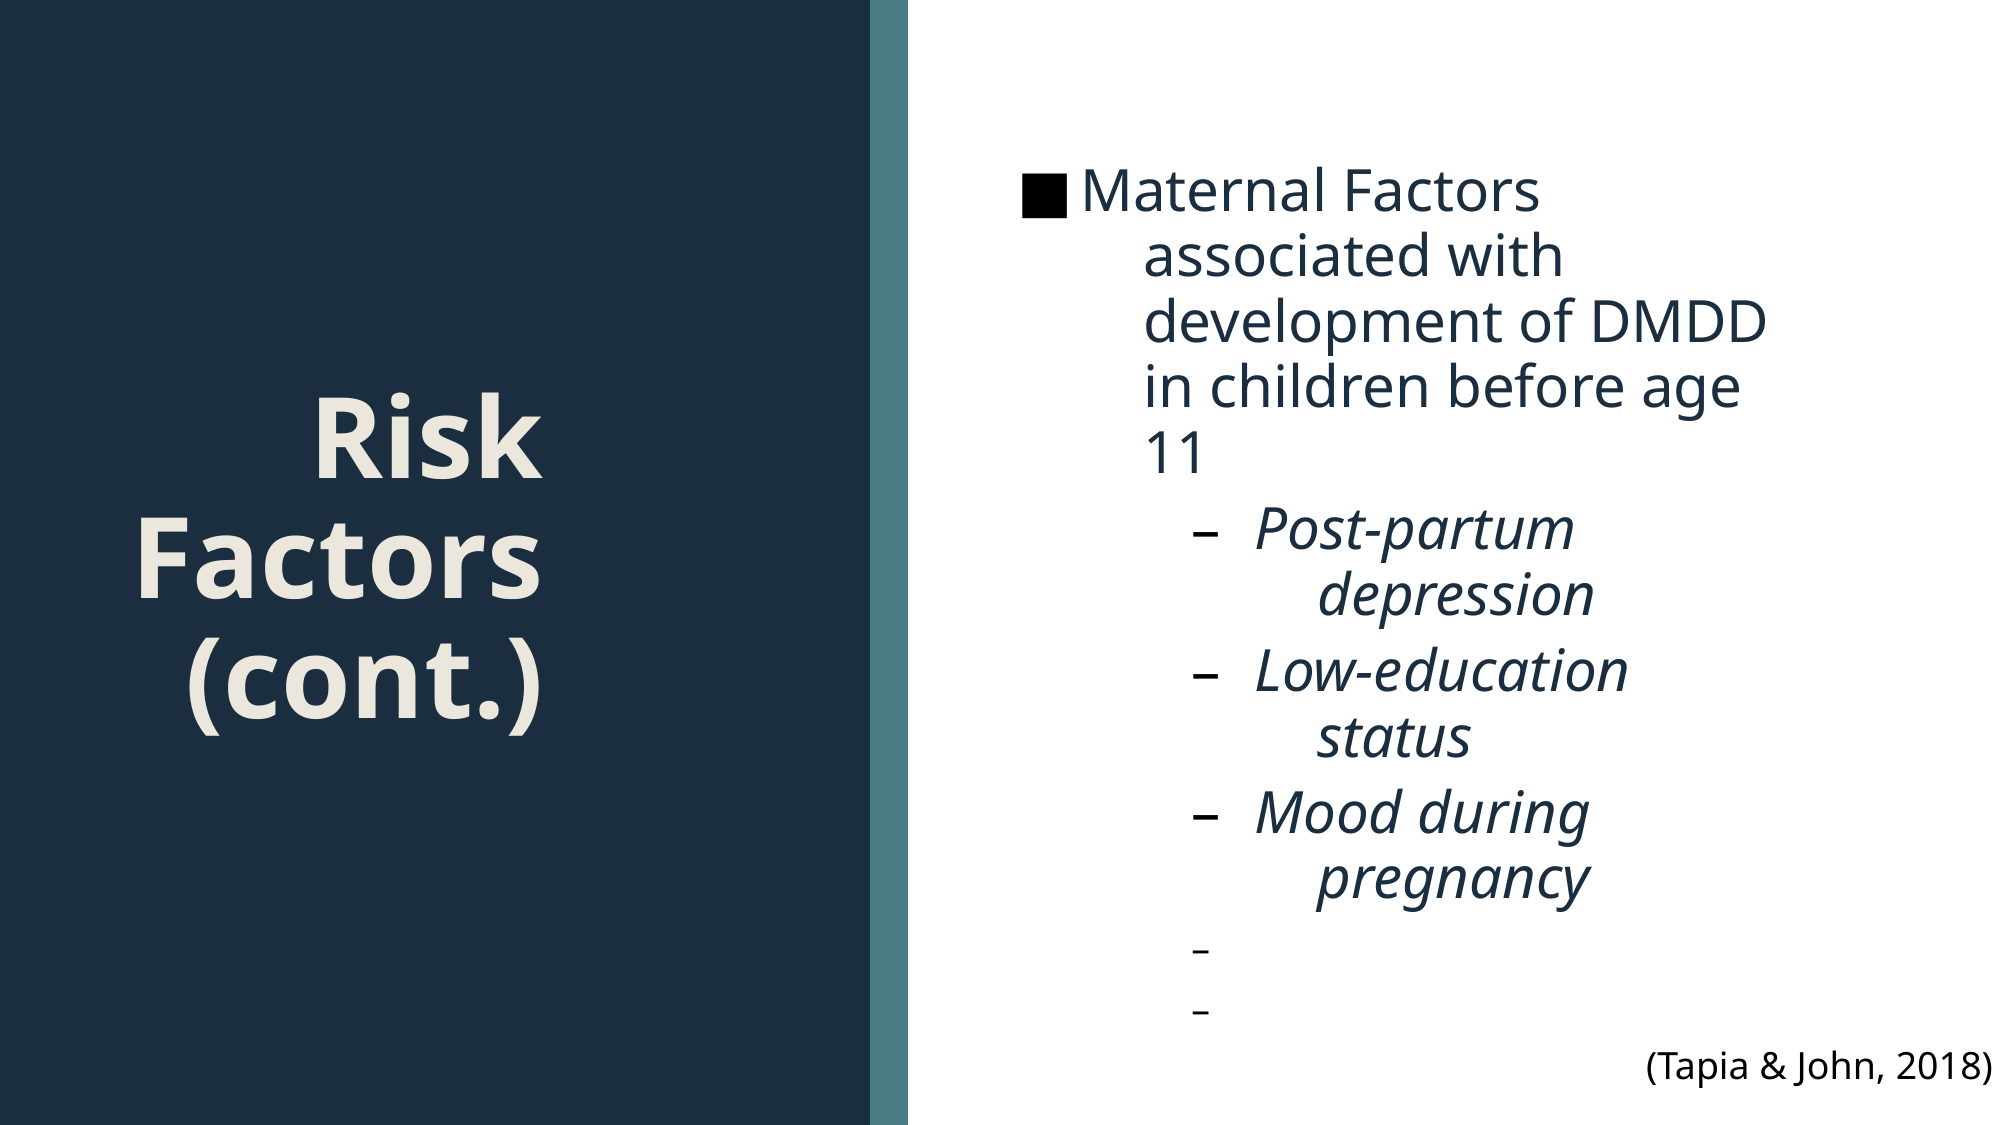

# Risk Factors (cont.)
Maternal Factors associated with development of DMDD in children before age 11
Post-partum depression
Low-education status
Mood during pregnancy
(Tapia & John, 2018)